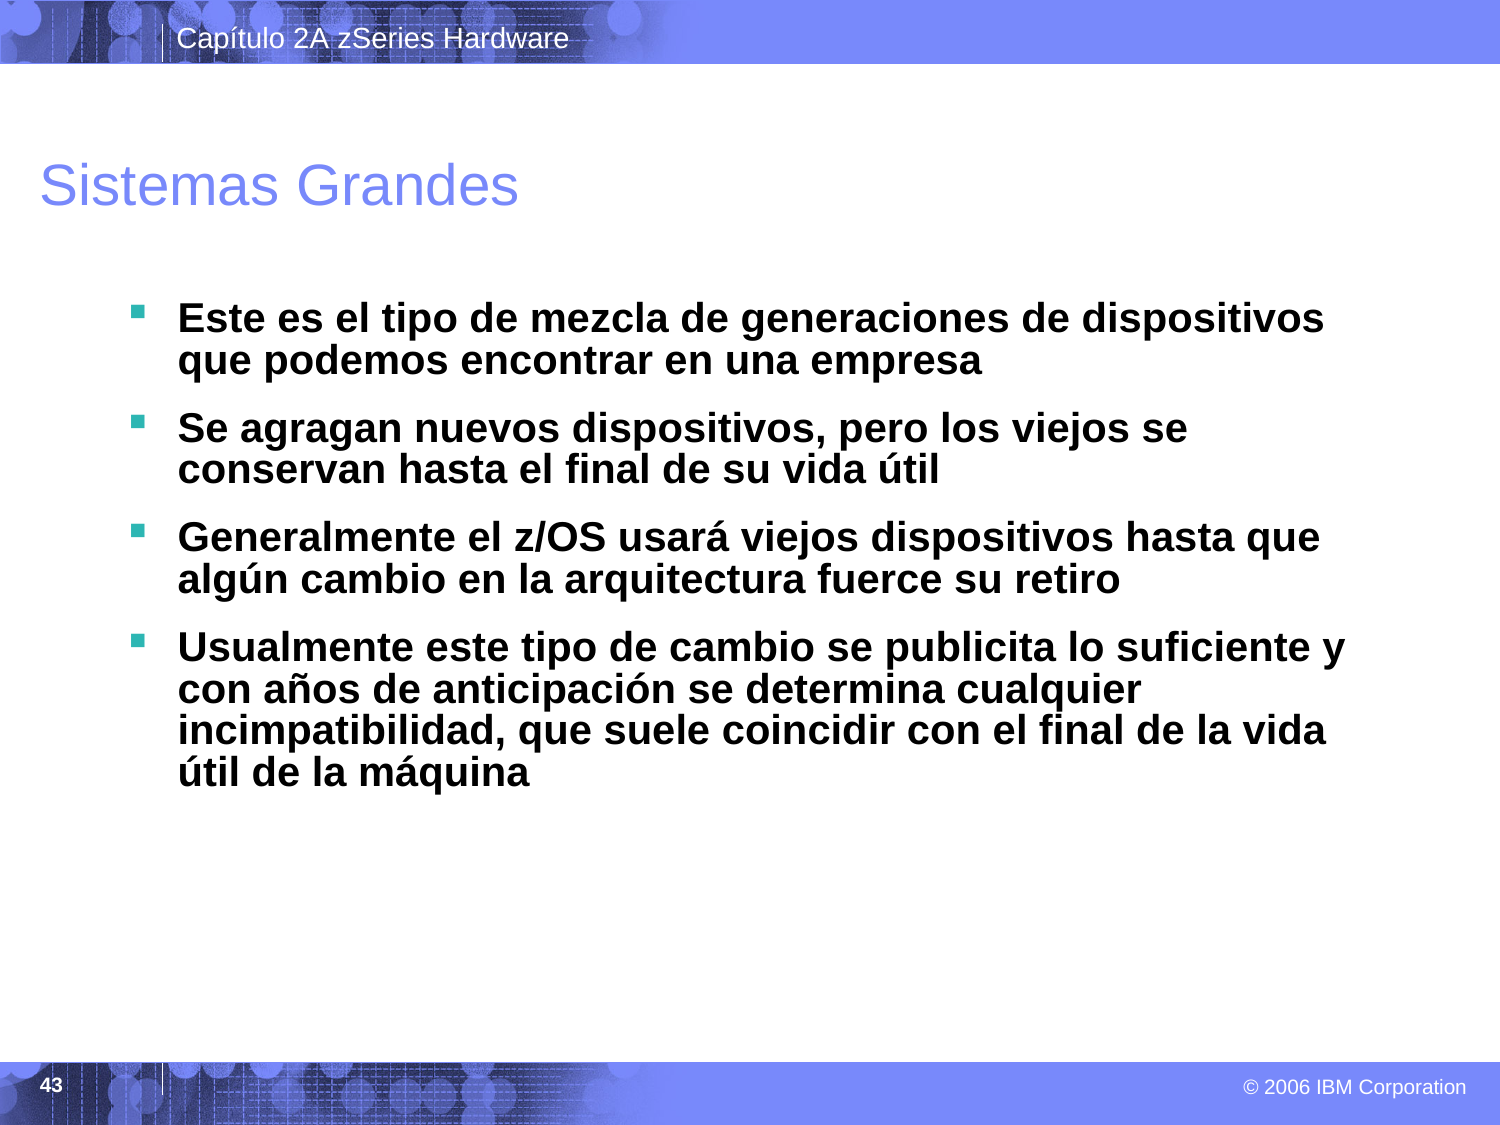

# Sistemas Grandes
Este es el tipo de mezcla de generaciones de dispositivos que podemos encontrar en una empresa
Se agragan nuevos dispositivos, pero los viejos se conservan hasta el final de su vida útil
Generalmente el z/OS usará viejos dispositivos hasta que algún cambio en la arquitectura fuerce su retiro
Usualmente este tipo de cambio se publicita lo suficiente y con años de anticipación se determina cualquier incimpatibilidad, que suele coincidir con el final de la vida útil de la máquina
43